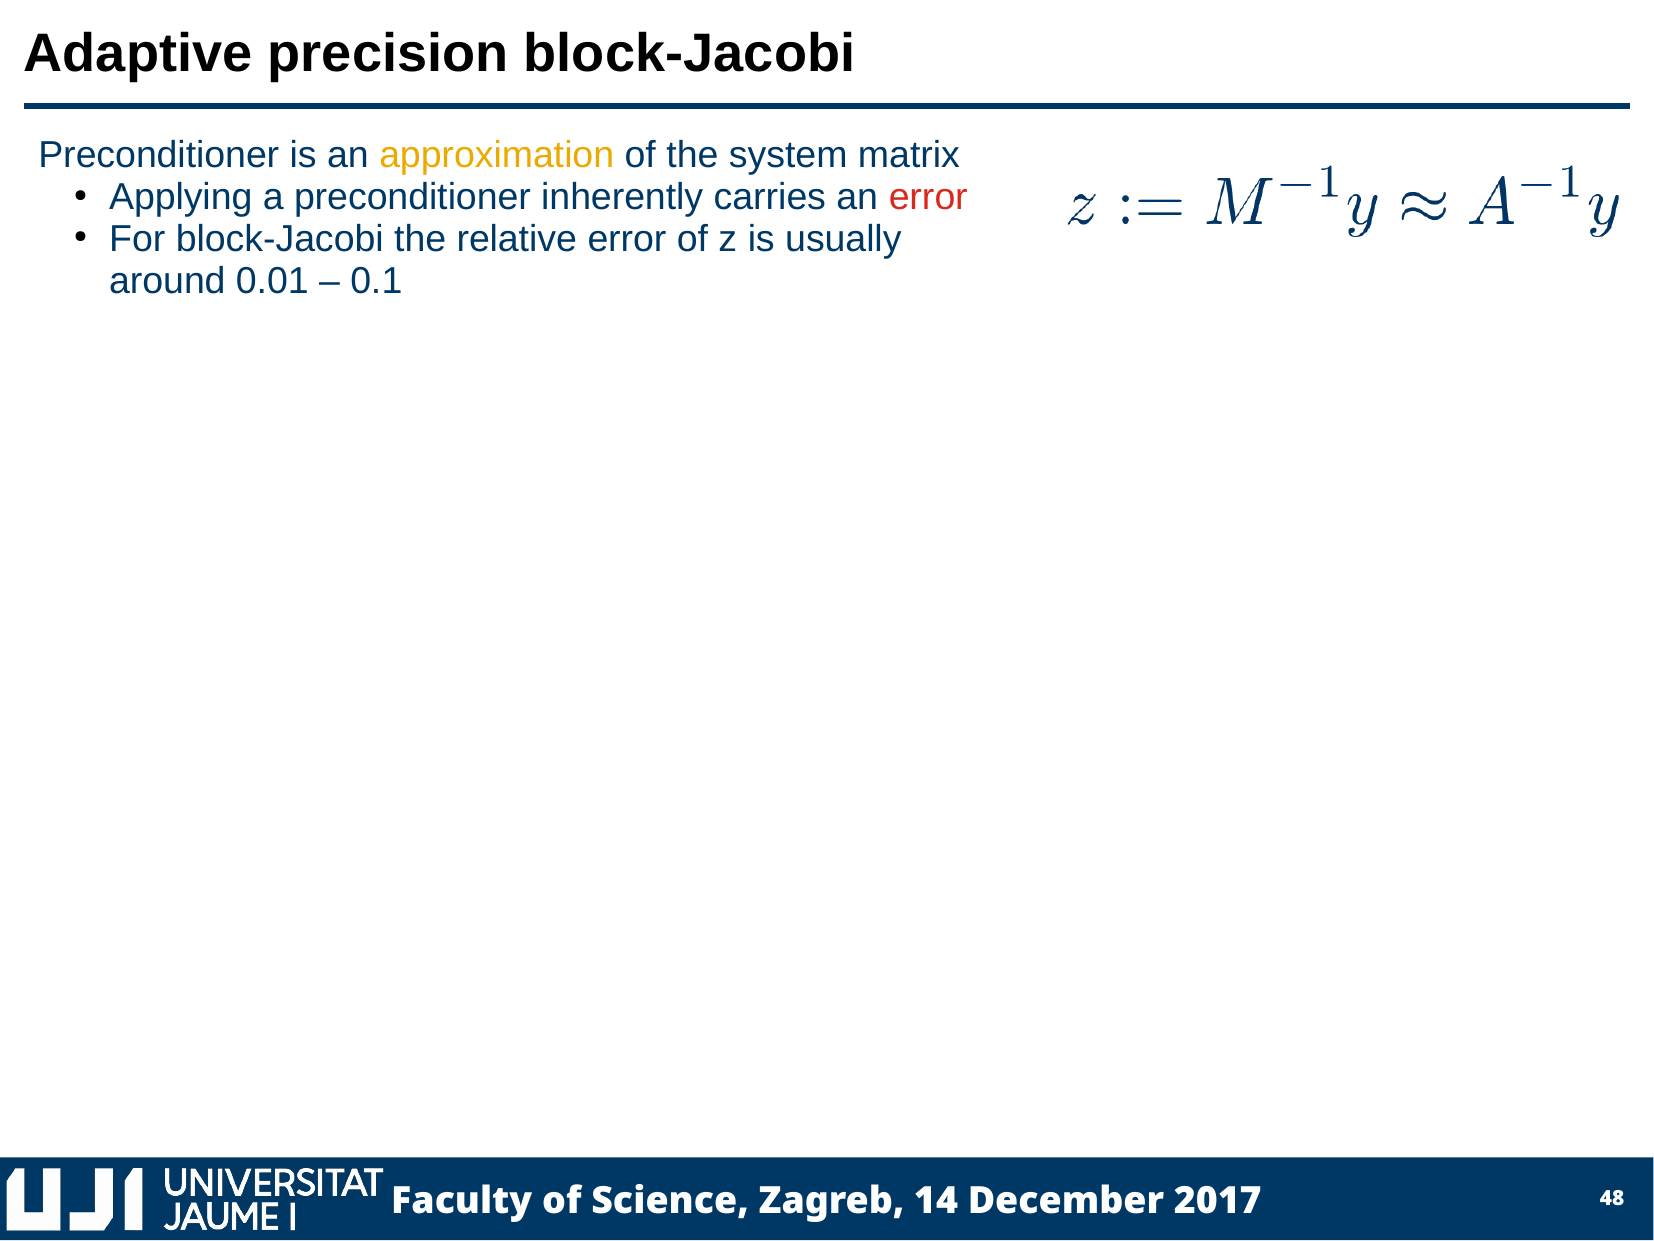

# Adaptive precision block-Jacobi
Preconditioner is an approximation of the system matrix
Applying a preconditioner inherently carries an error
For block-Jacobi the relative error of z is usually around 0.01 – 0.1
Faculty of Science, Zagreb, 14 December 2017
48